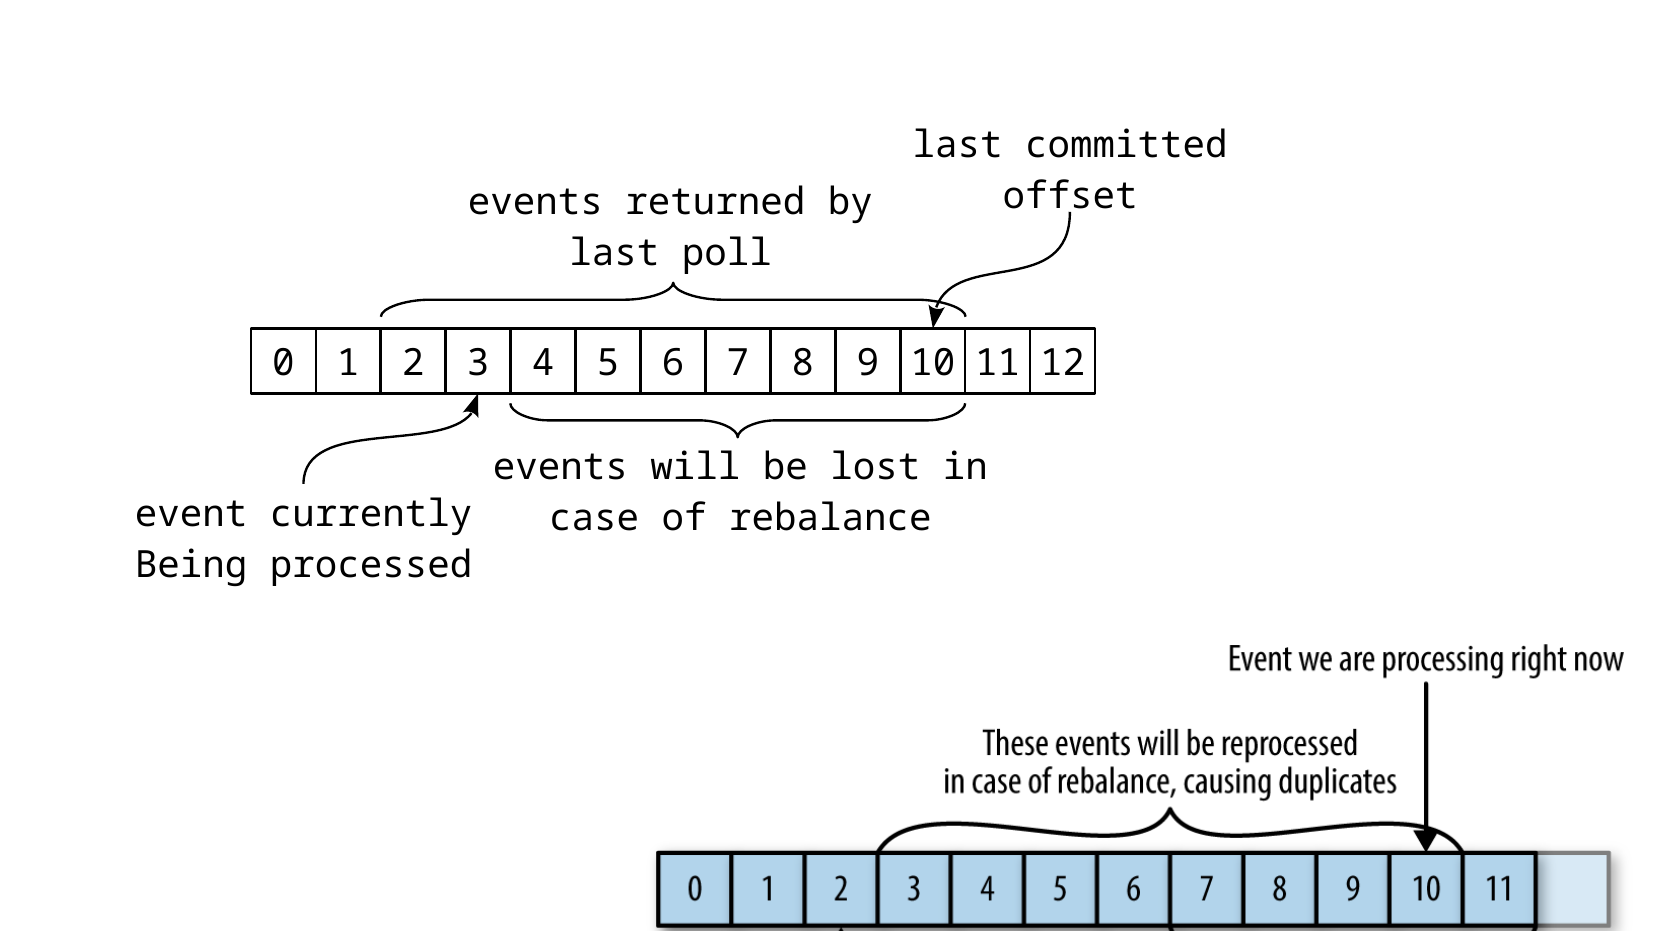

Consumer offsets
last committed
offset
events returned by
last poll
0
1
2
3
4
5
6
7
8
9
10
11
12
events will be lost in
case of rebalance
event currently
Being processed